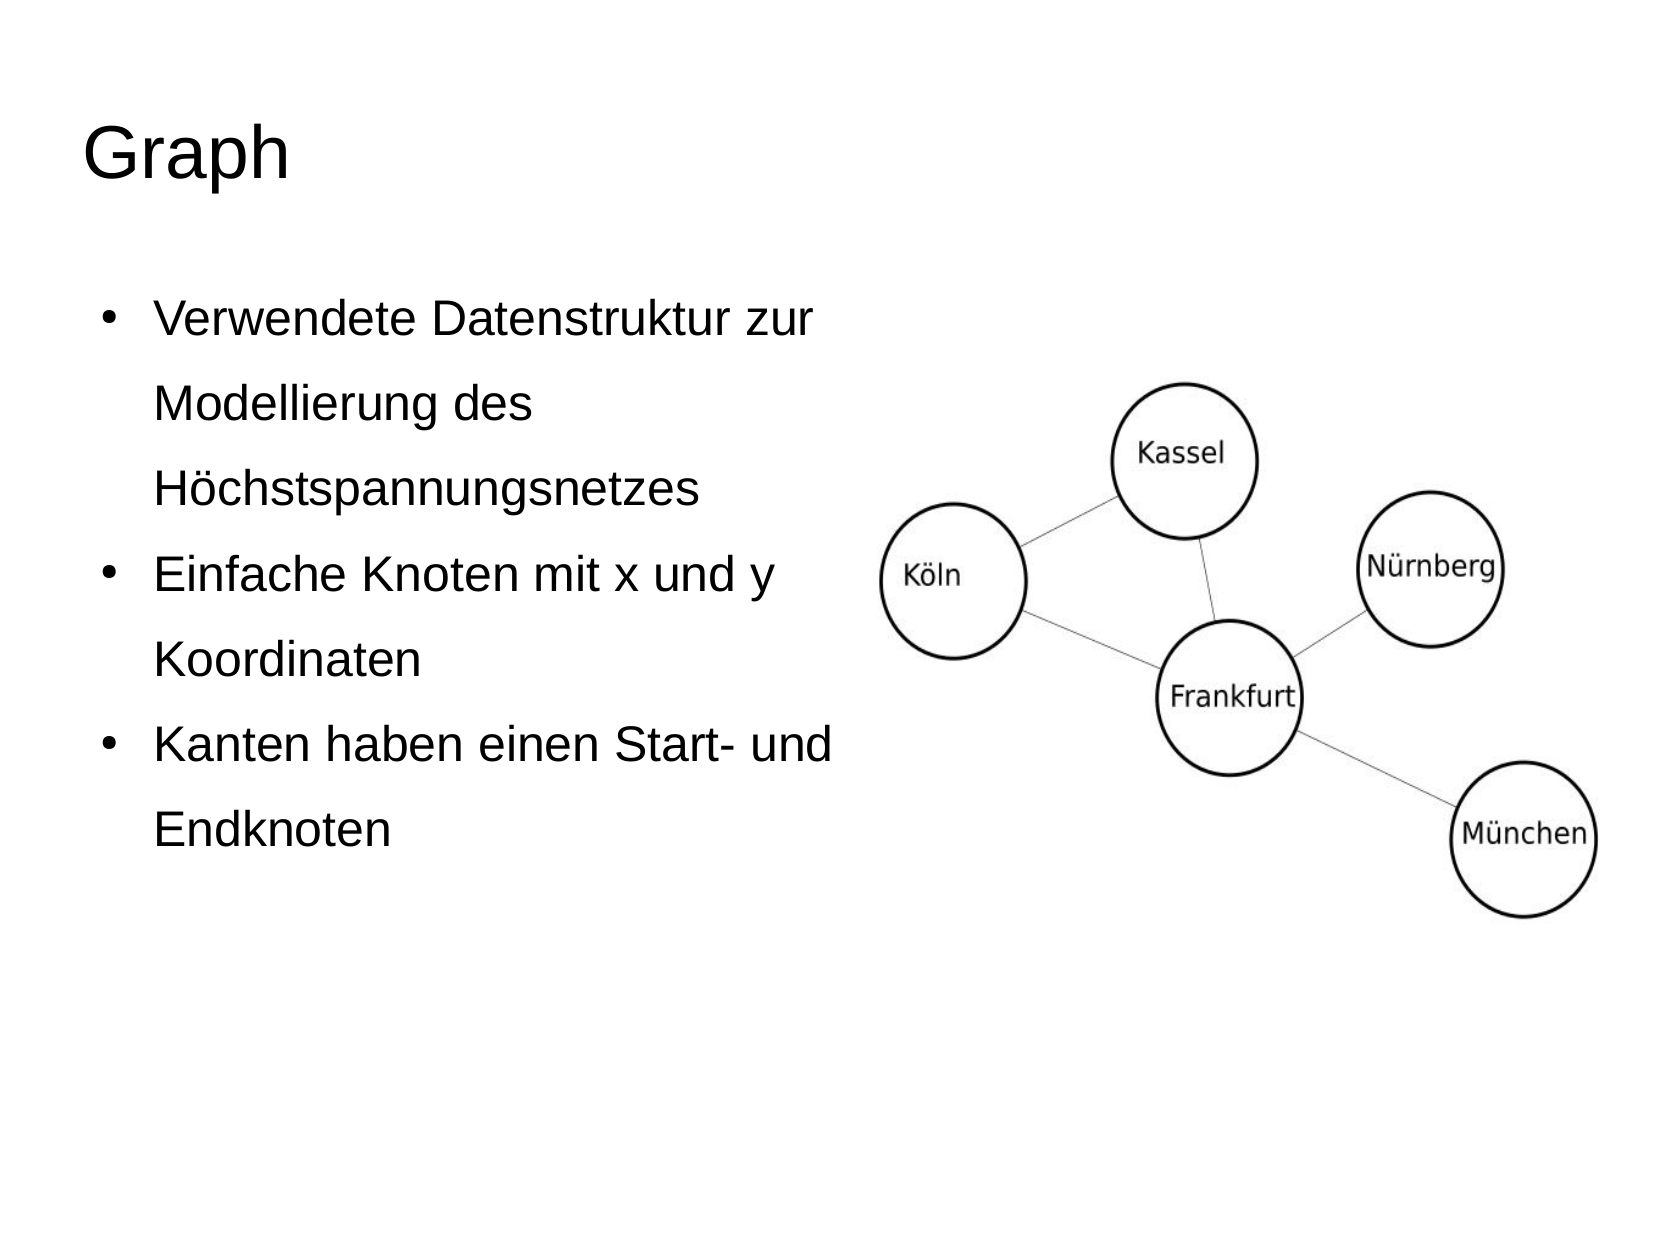

# Graph
Verwendete Datenstruktur zur
Modellierung des
Höchstspannungsnetzes
Einfache Knoten mit x und y
Koordinaten
Kanten haben einen Start- und
Endknoten